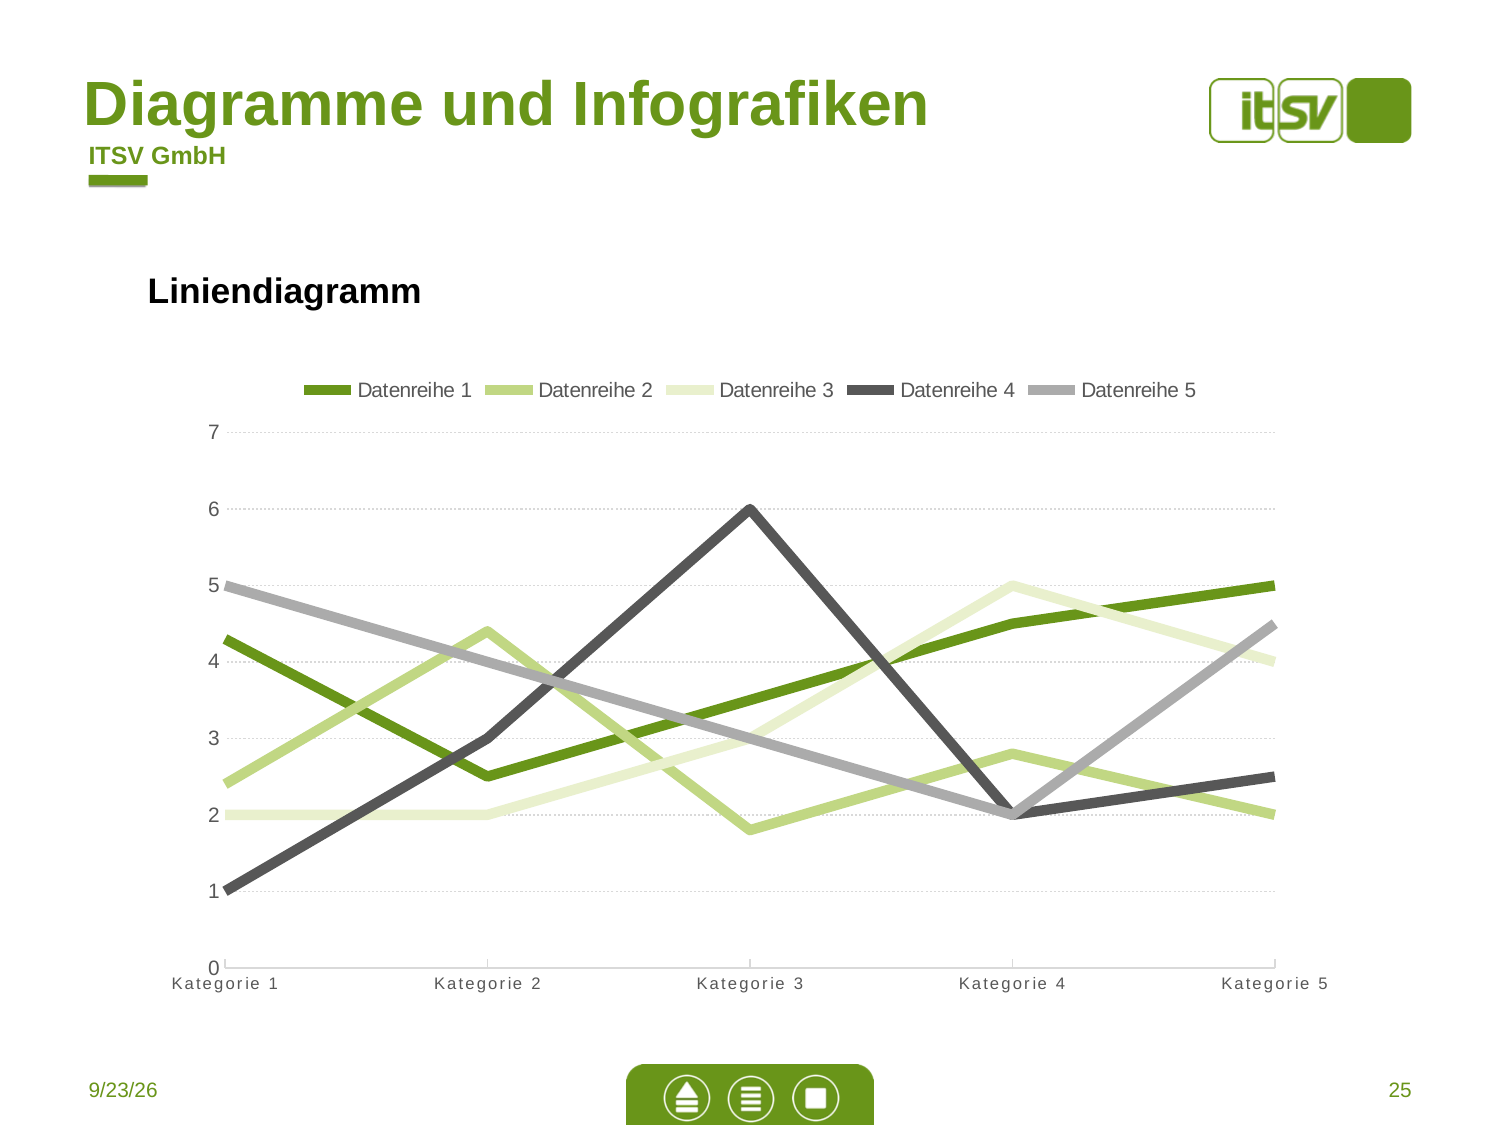

# Diagramme und Infografiken
Liniendiagramm
### Chart
| Category | Datenreihe 1 | Datenreihe 2 | Datenreihe 3 | Datenreihe 4 | Datenreihe 5 |
|---|---|---|---|---|---|
| Kategorie 1 | 4.3 | 2.4 | 2.0 | 1.0 | 5.0 |
| Kategorie 2 | 2.5 | 4.4 | 2.0 | 3.0 | 4.0 |
| Kategorie 3 | 3.5 | 1.8 | 3.0 | 6.0 | 3.0 |
| Kategorie 4 | 4.5 | 2.8 | 5.0 | 2.0 | 2.0 |
| Kategorie 5 | 5.0 | 2.0 | 4.0 | 2.5 | 4.5 |